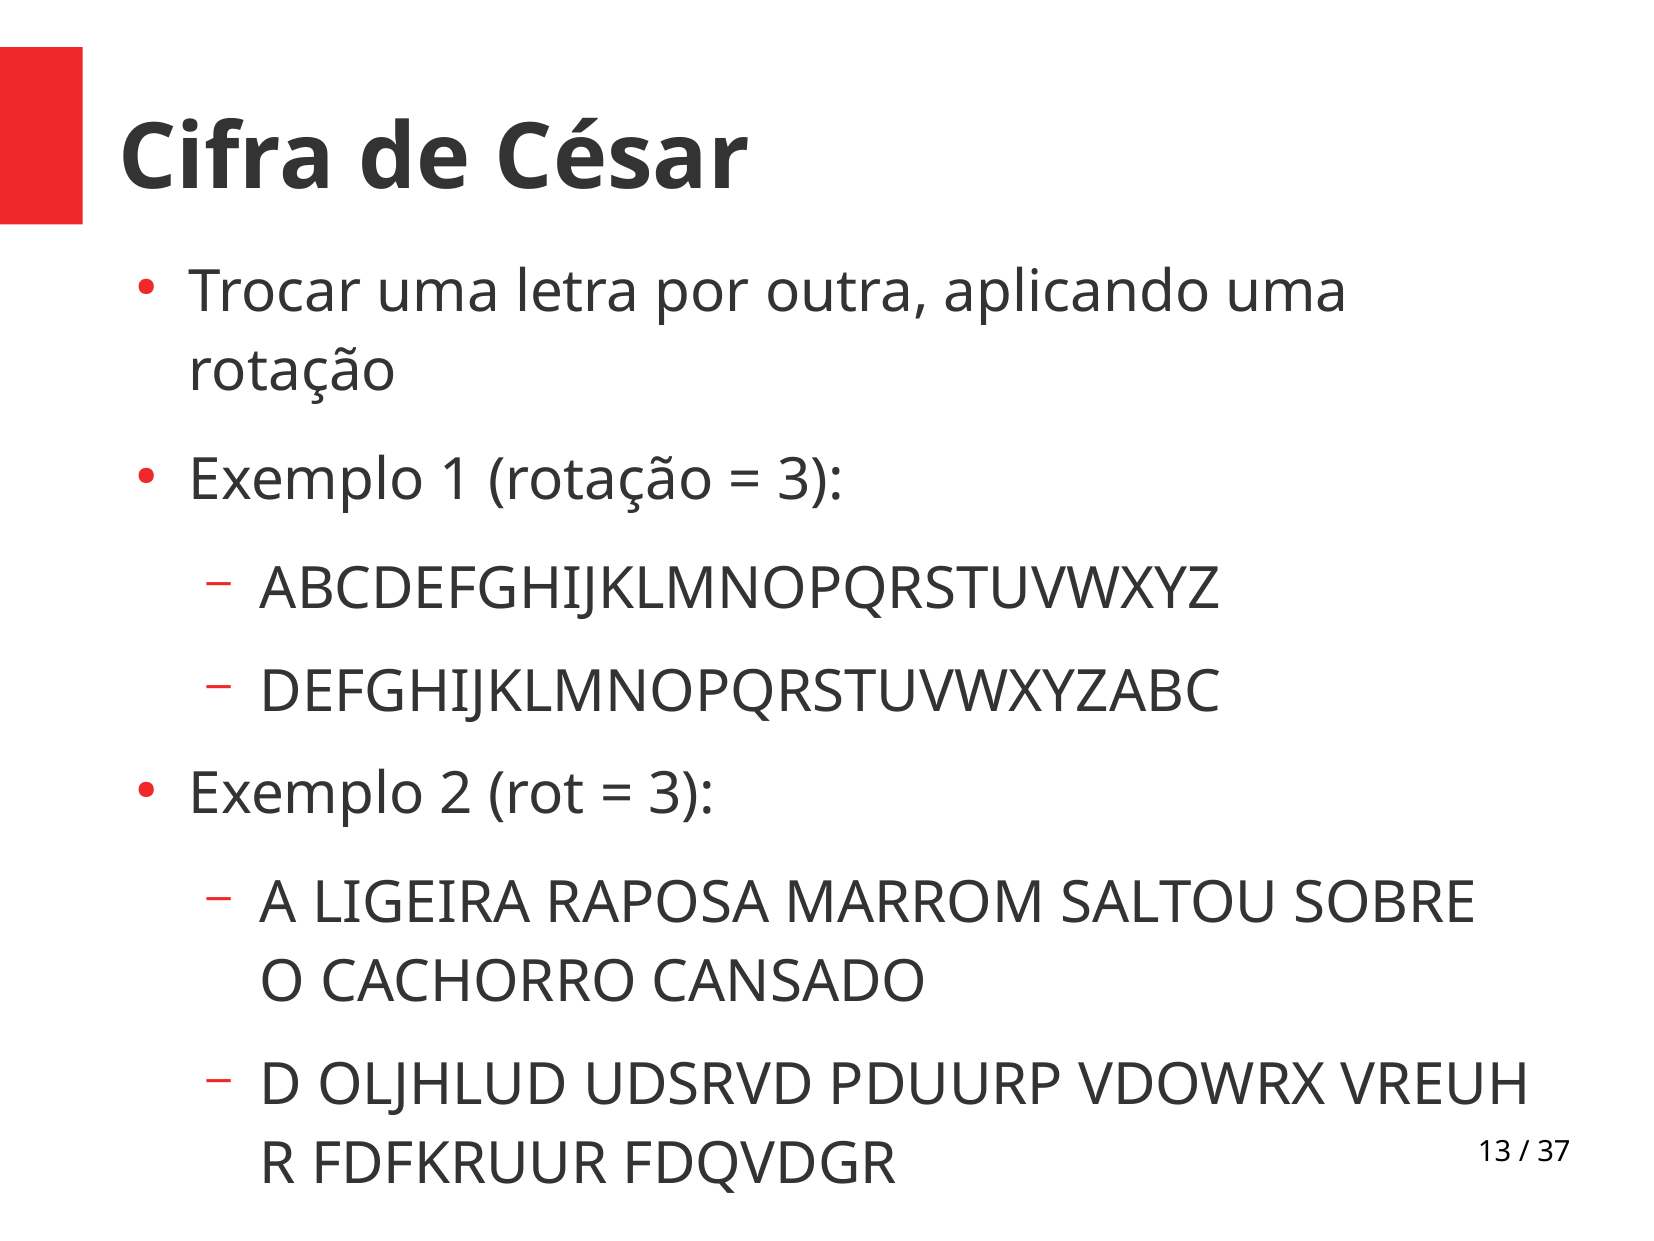

# Cifra de César
Trocar uma letra por outra, aplicando uma rotação
Exemplo 1 (rotação = 3):
ABCDEFGHIJKLMNOPQRSTUVWXYZ
DEFGHIJKLMNOPQRSTUVWXYZABC
Exemplo 2 (rot = 3):
A LIGEIRA RAPOSA MARROM SALTOU SOBRE O CACHORRO CANSADO
D OLJHLUD UDSRVD PDUURP VDOWRX VREUH R FDFKRUUR FDQVDGR
13